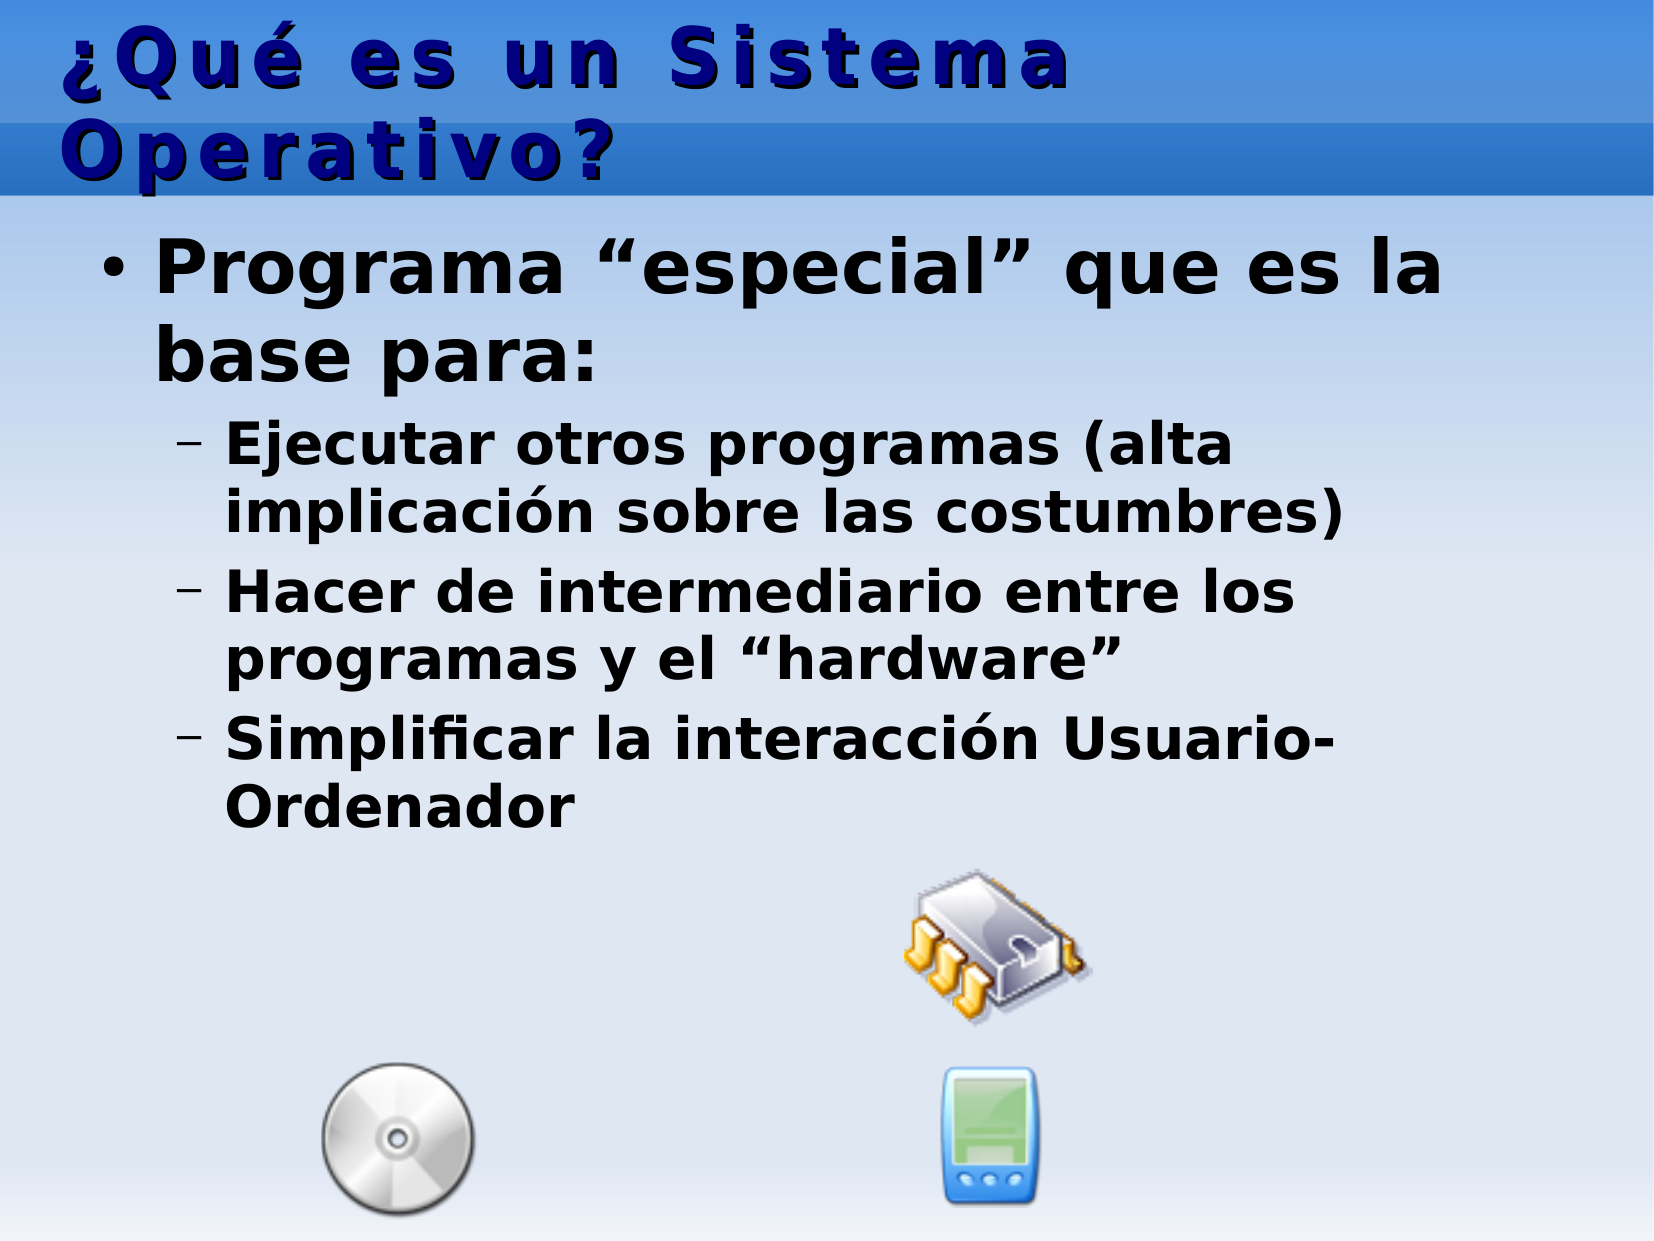

# ¿Qué es un Sistema Operativo?
Programa “especial” que es la base para:
Ejecutar otros programas (alta implicación sobre las costumbres)
Hacer de intermediario entre los programas y el “hardware”
Simplificar la interacción Usuario-Ordenador